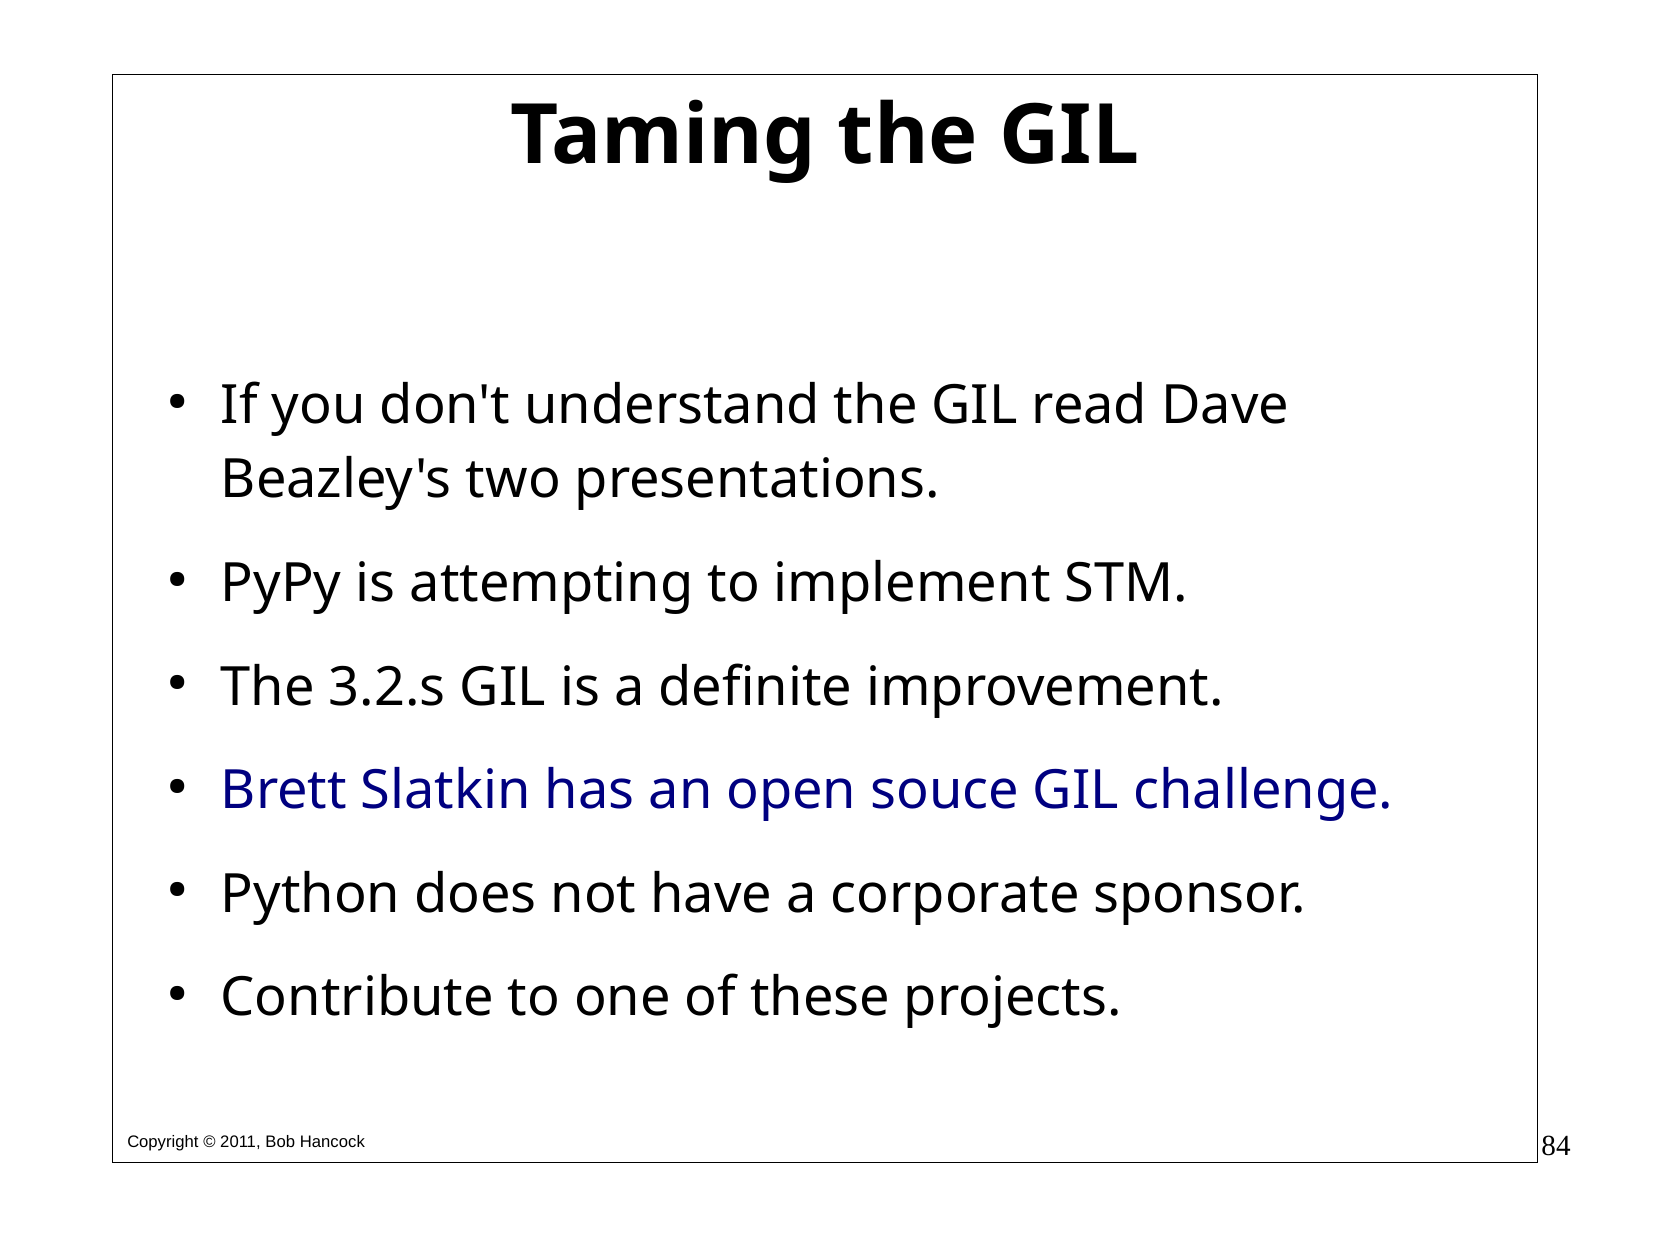

# Taming the GIL
If you don't understand the GIL read Dave Beazley's two presentations.
PyPy is attempting to implement STM.
The 3.2.s GIL is a definite improvement.
Brett Slatkin has an open souce GIL challenge.
Python does not have a corporate sponsor.
Contribute to one of these projects.
Copyright © 2011, Bob Hancock
84